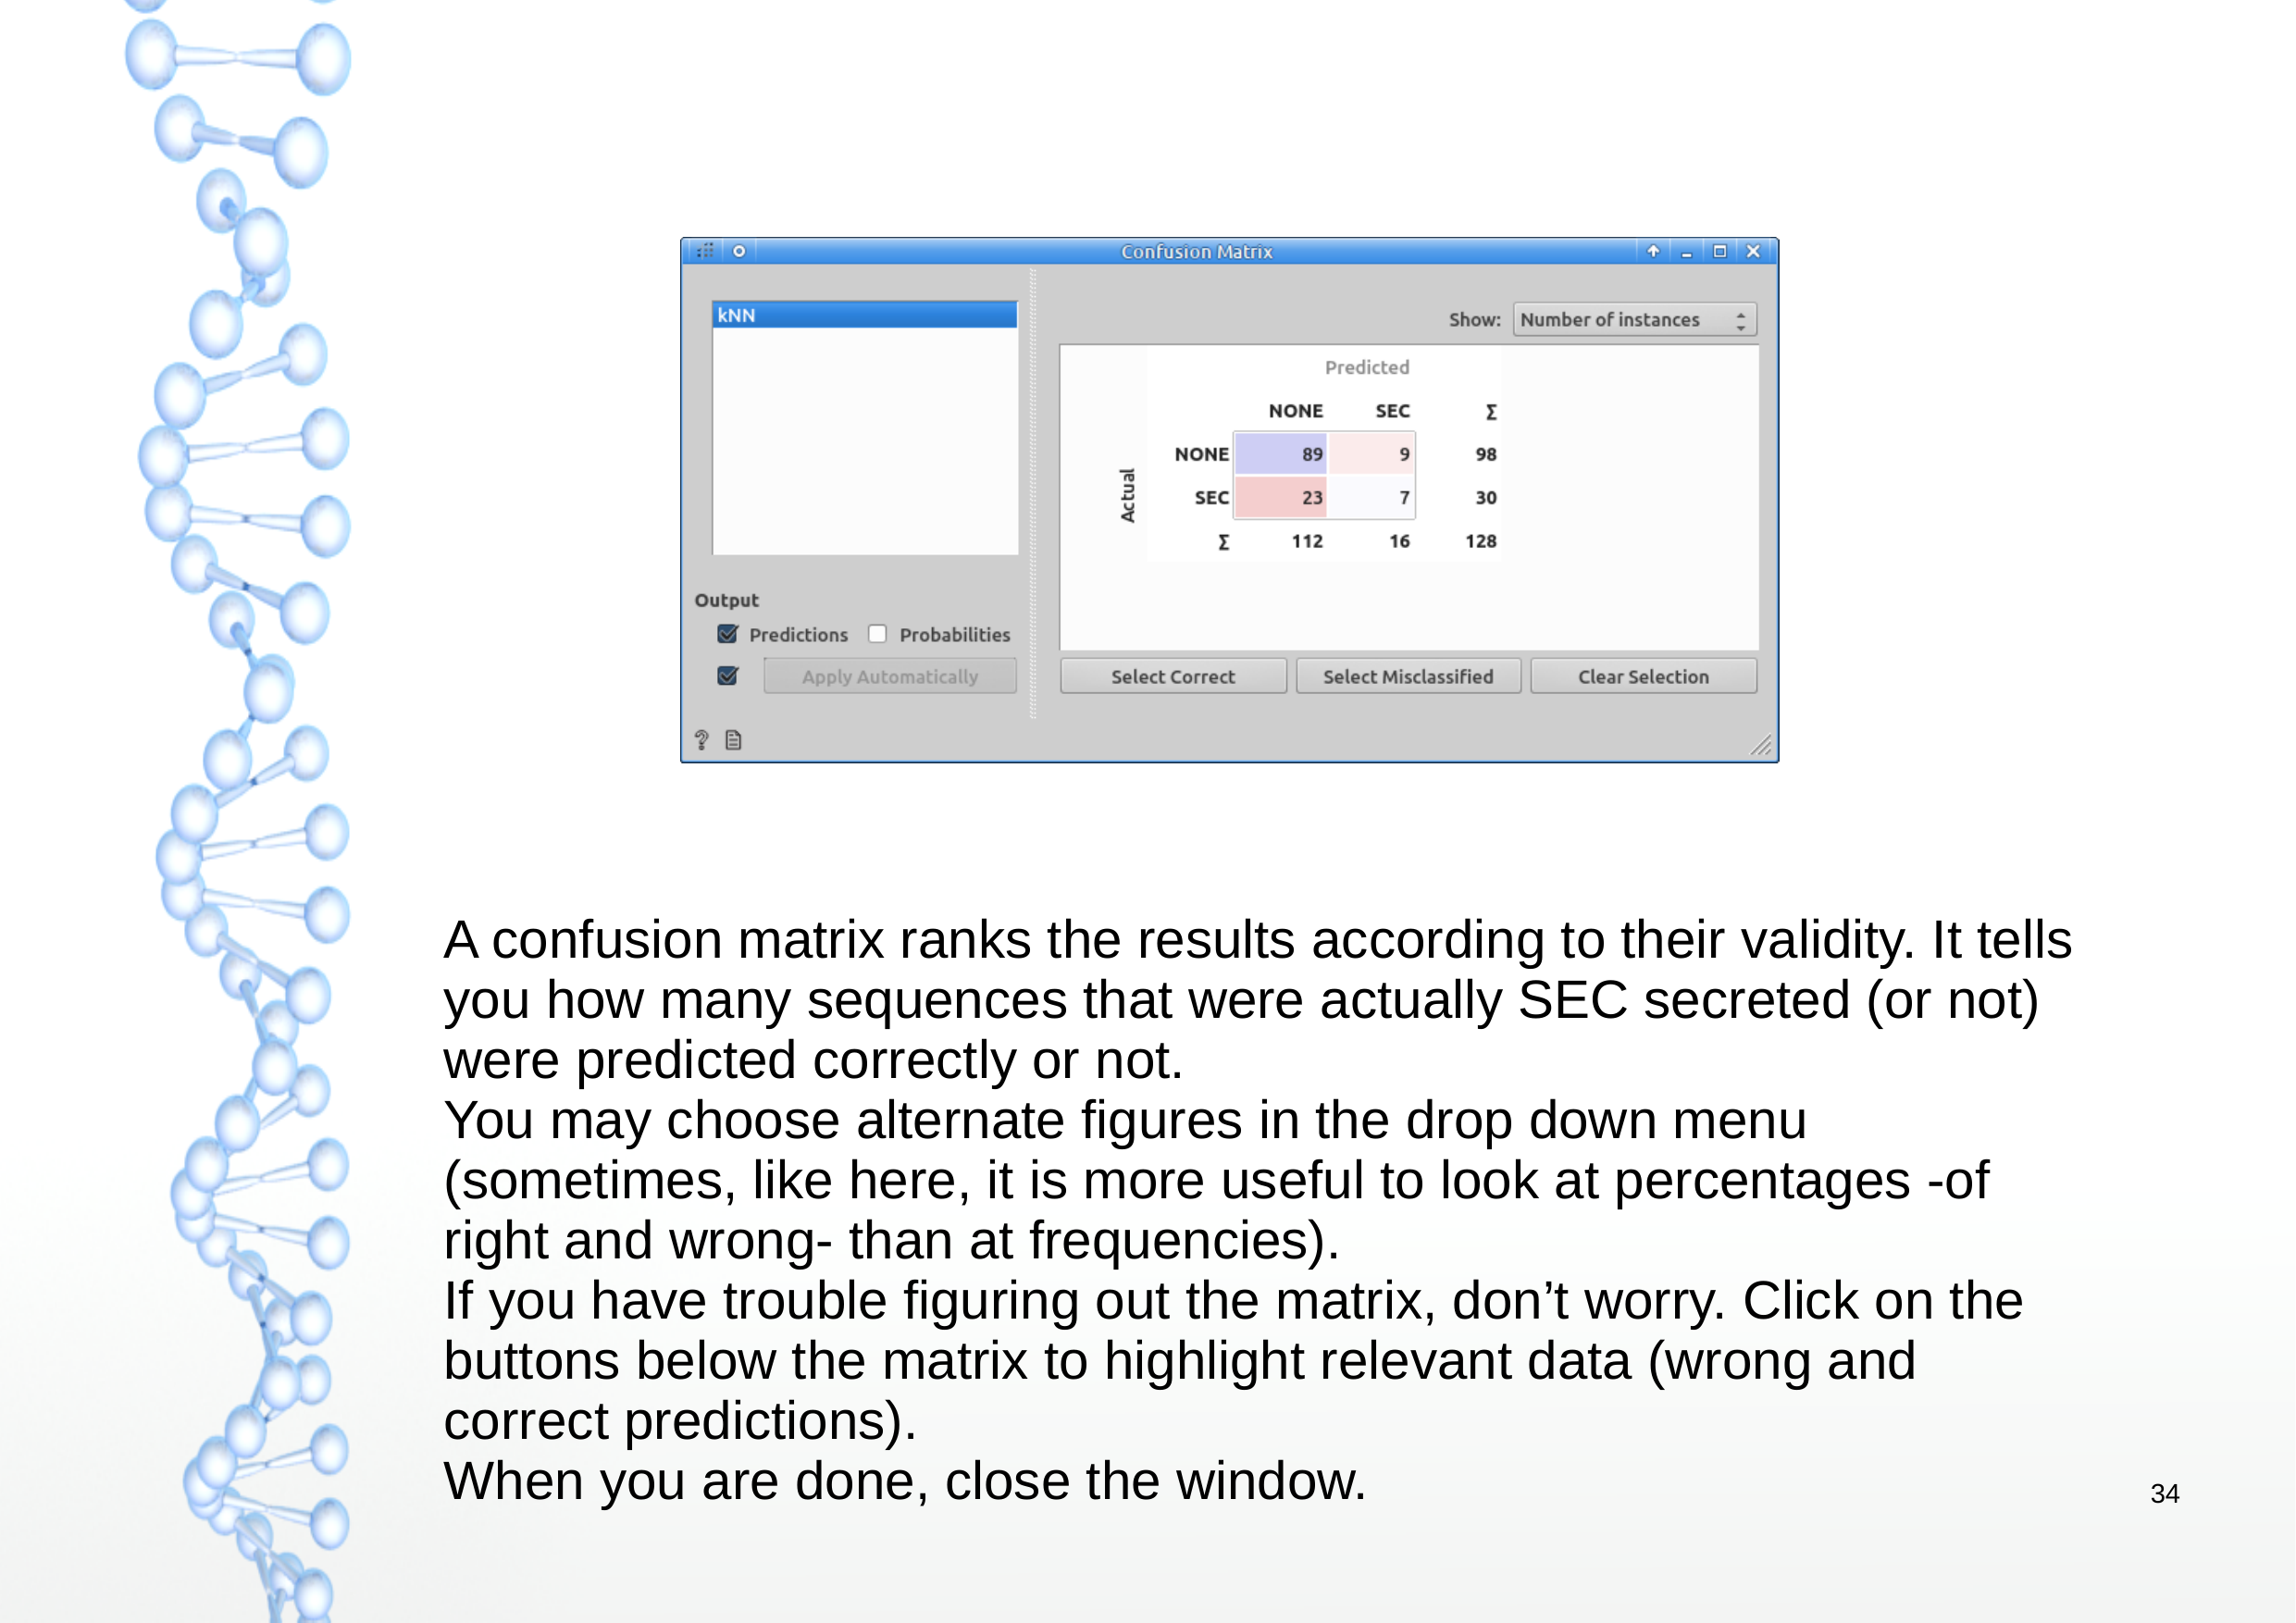

A confusion matrix ranks the results according to their validity. It tells you how many sequences that were actually SEC secreted (or not) were predicted correctly or not.
You may choose alternate figures in the drop down menu (sometimes, like here, it is more useful to look at percentages -of right and wrong- than at frequencies).
If you have trouble figuring out the matrix, don’t worry. Click on the buttons below the matrix to highlight relevant data (wrong and correct predictions).
When you are done, close the window.
34